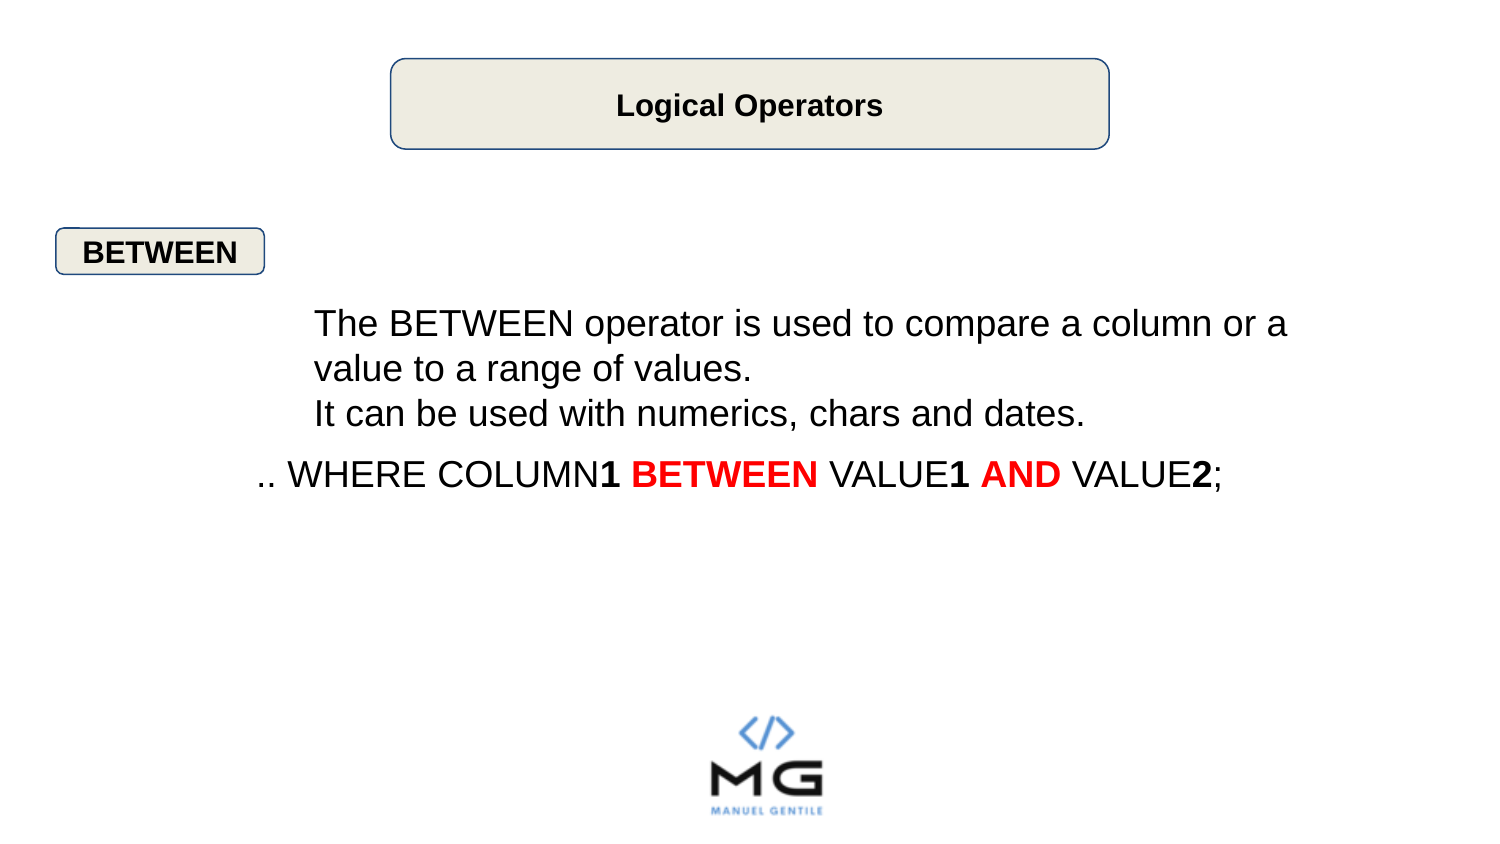

Logical Operators
BETWEEN
The BETWEEN operator is used to compare a column or a value to a range of values.
It can be used with numerics, chars and dates.
.. WHERE COLUMN1 BETWEEN VALUE1 AND VALUE2;